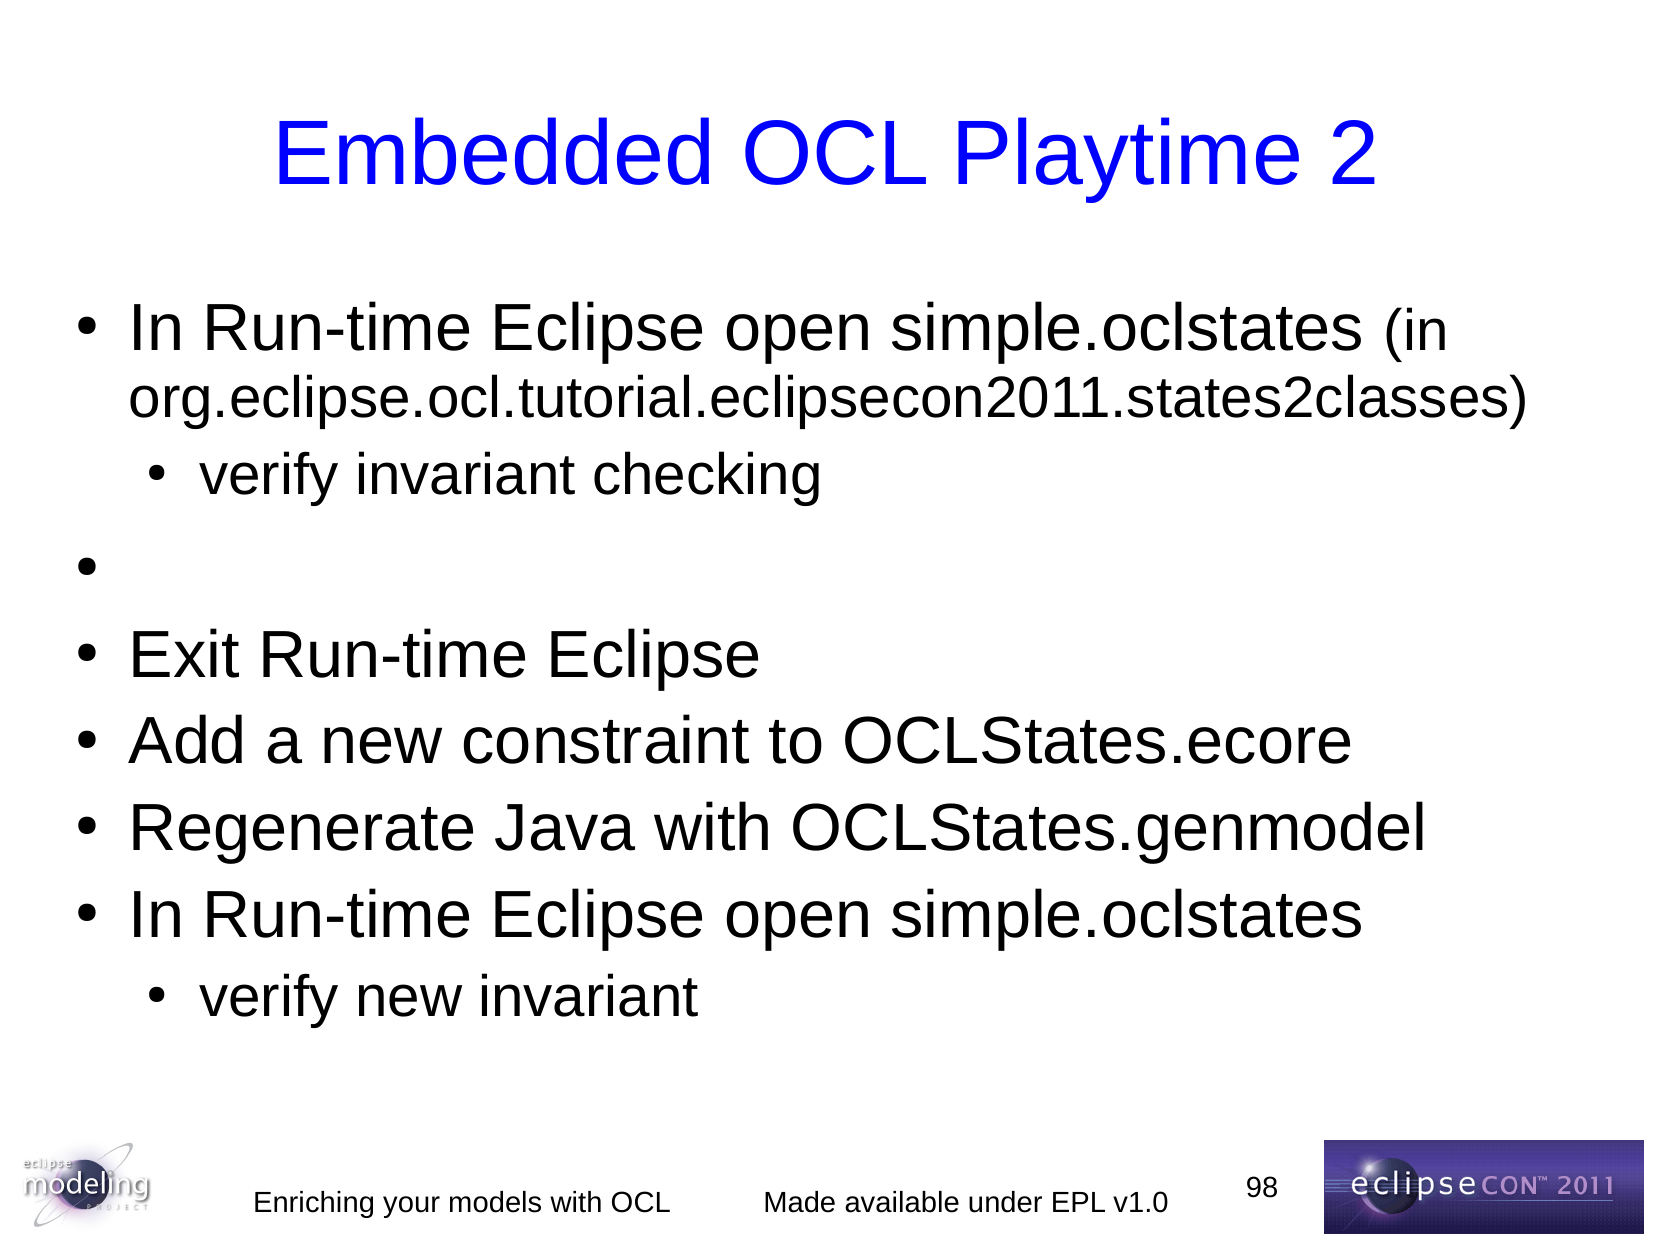

# Embedded OCL Playtime 2
In Run-time Eclipse open simple.oclstates (in org.eclipse.ocl.tutorial.eclipsecon2011.states2classes)
verify invariant checking
Exit Run-time Eclipse
Add a new constraint to OCLStates.ecore
Regenerate Java with OCLStates.genmodel
In Run-time Eclipse open simple.oclstates
verify new invariant
98
Enriching your models with OCL